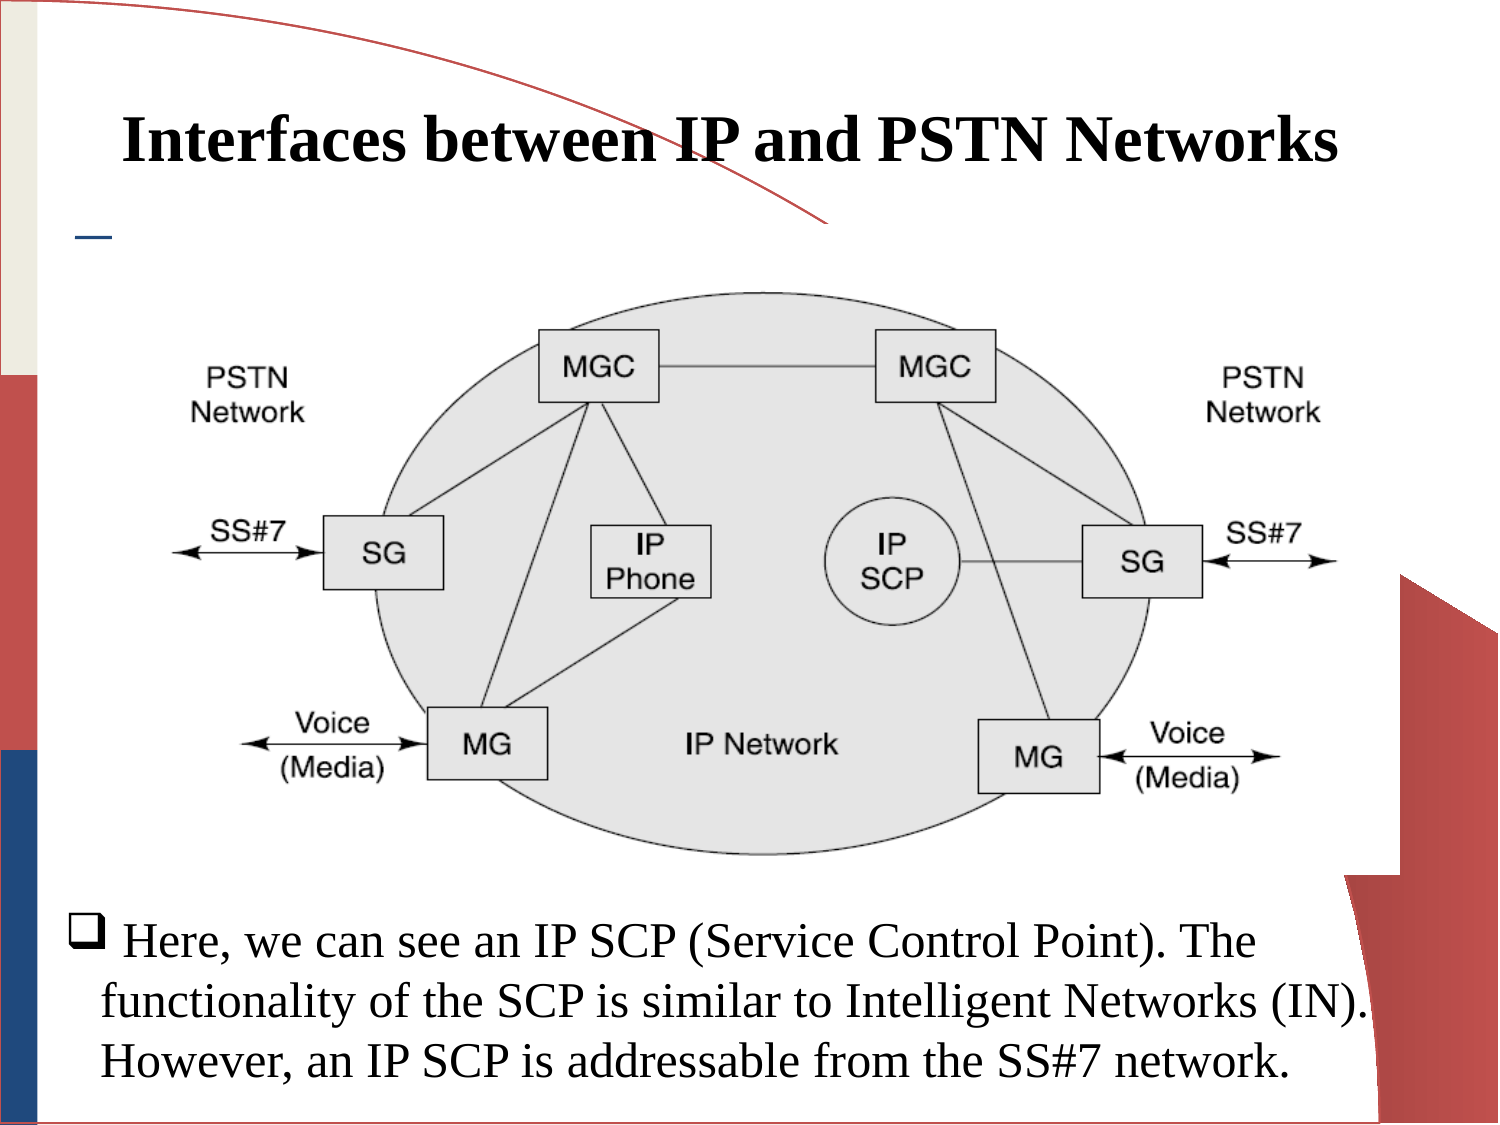

Interfaces between IP and PSTN Networks
 Here, we can see an IP SCP (Service Control Point). The functionality of the SCP is similar to Intelligent Networks (IN). However, an IP SCP is addressable from the SS#7 network.